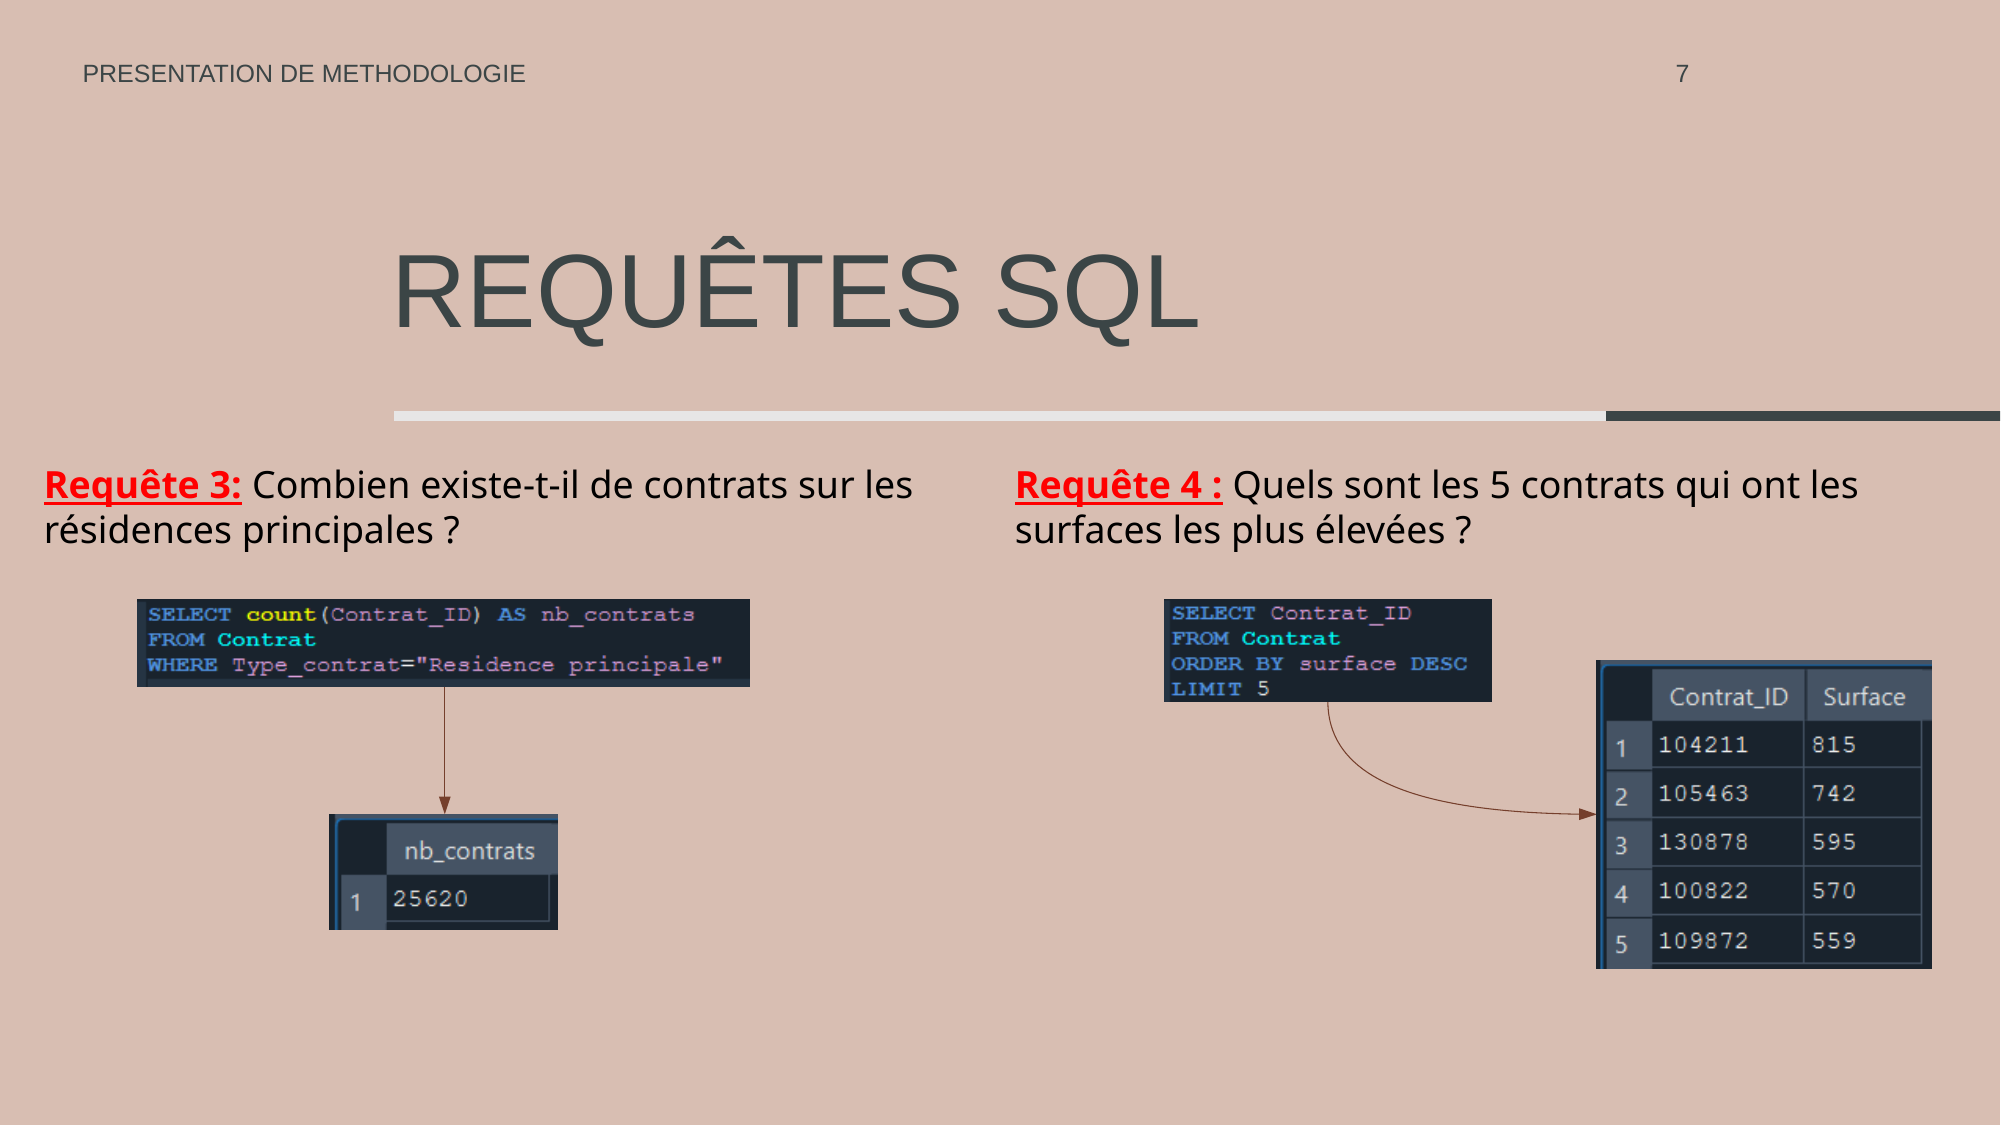

PRESENTATION DE METHODOLOGIE
# Requêtes sql
Requête 3: Combien existe-t-il de contrats sur les résidences principales ?
Requête 4 : Quels sont les 5 contrats qui ont les surfaces les plus élevées ?